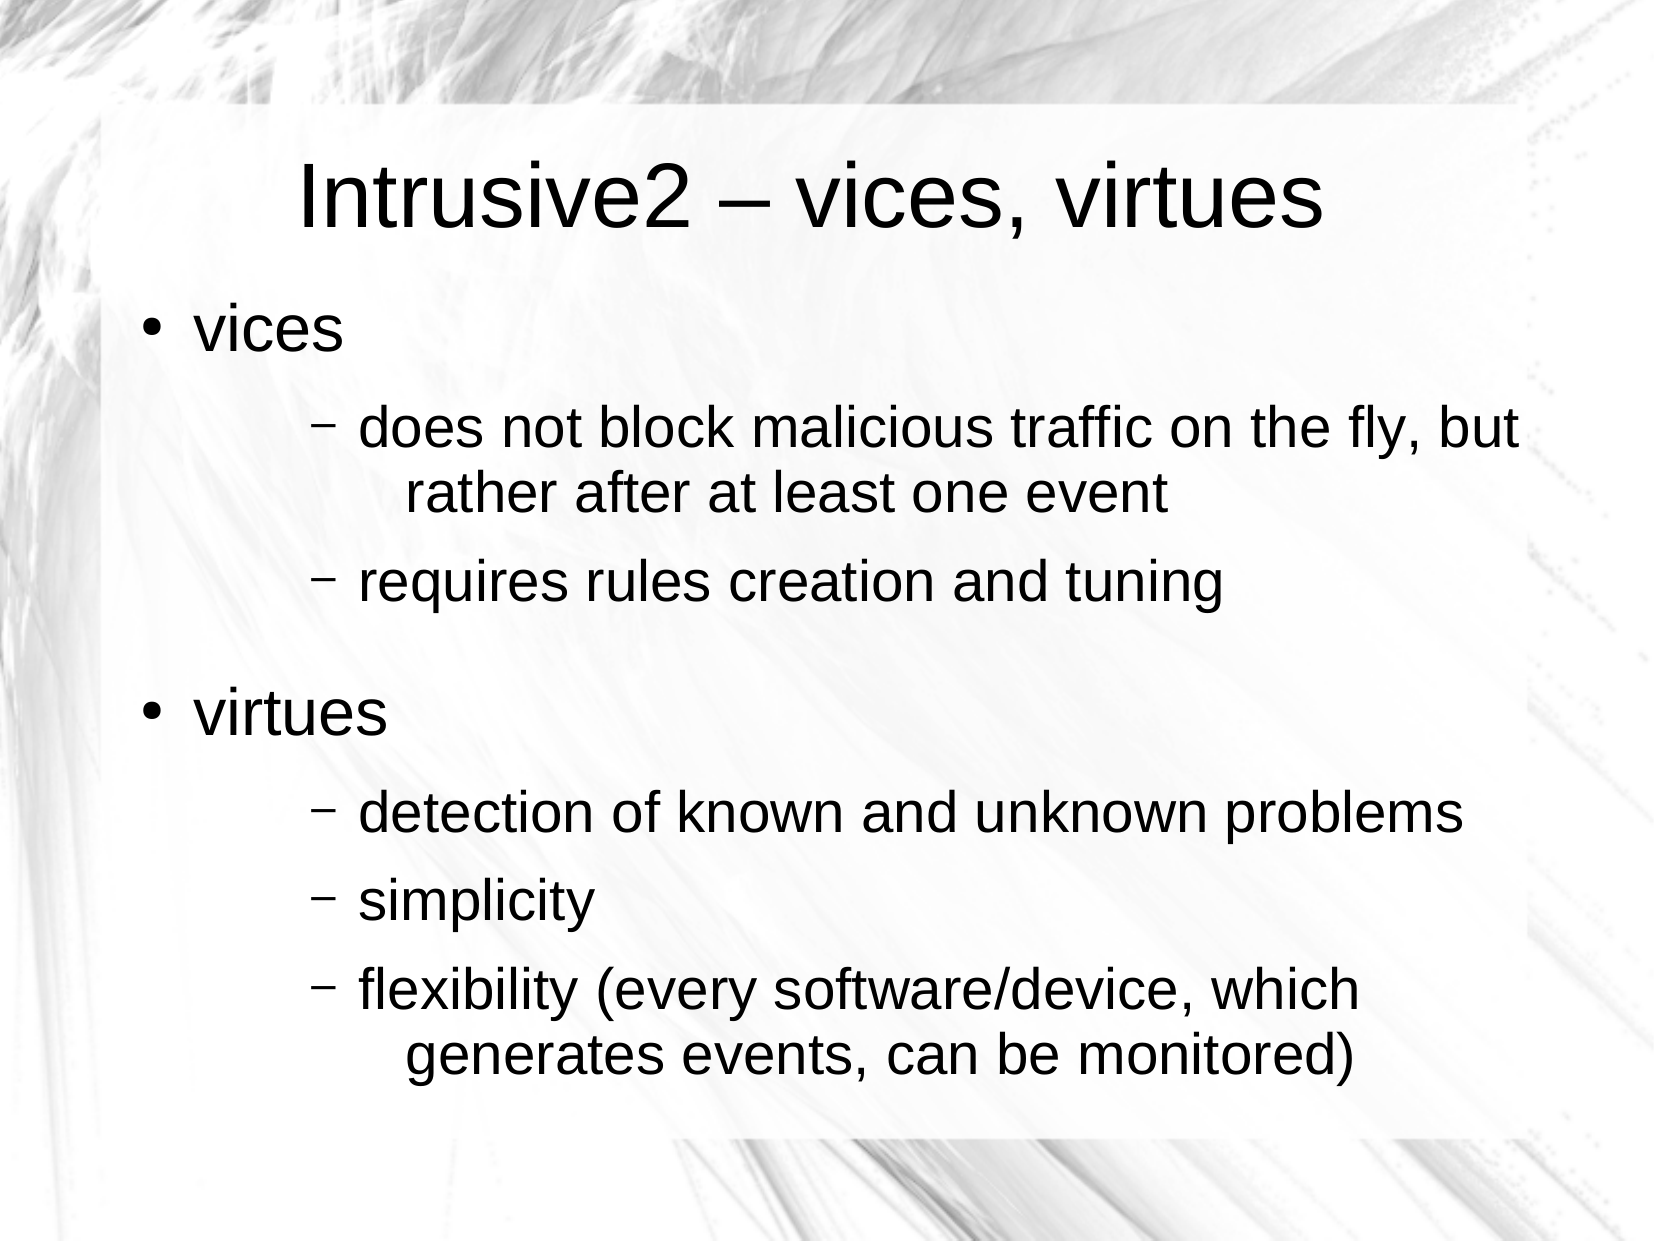

# Intrusive2 – vices, virtues
vices
does not block malicious traffic on the fly, but rather after at least one event
requires rules creation and tuning
virtues
detection of known and unknown problems
simplicity
flexibility (every software/device, which generates events, can be monitored)